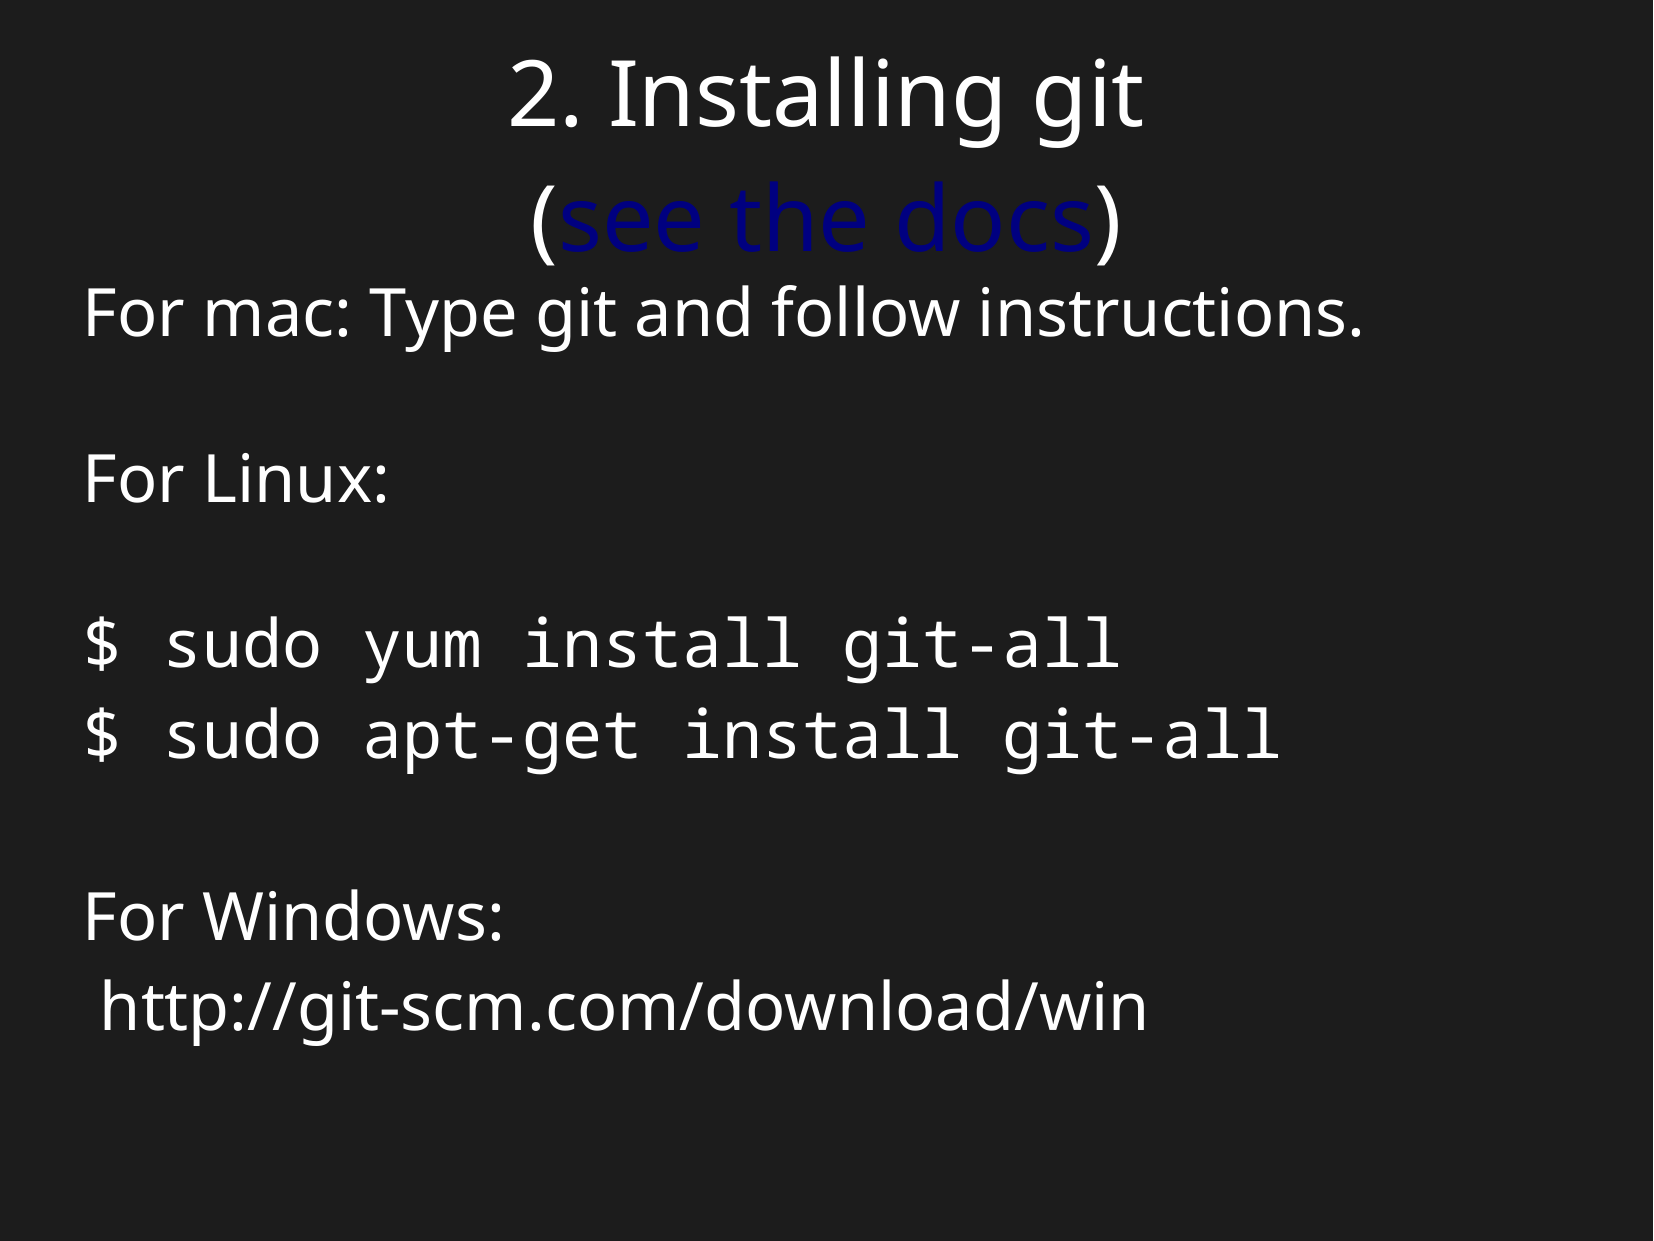

# 2. Installing git (see the docs)
For mac: Type git and follow instructions.
For Linux:
$ sudo yum install git-all
$ sudo apt-get install git-all
For Windows:
 http://git-scm.com/download/win